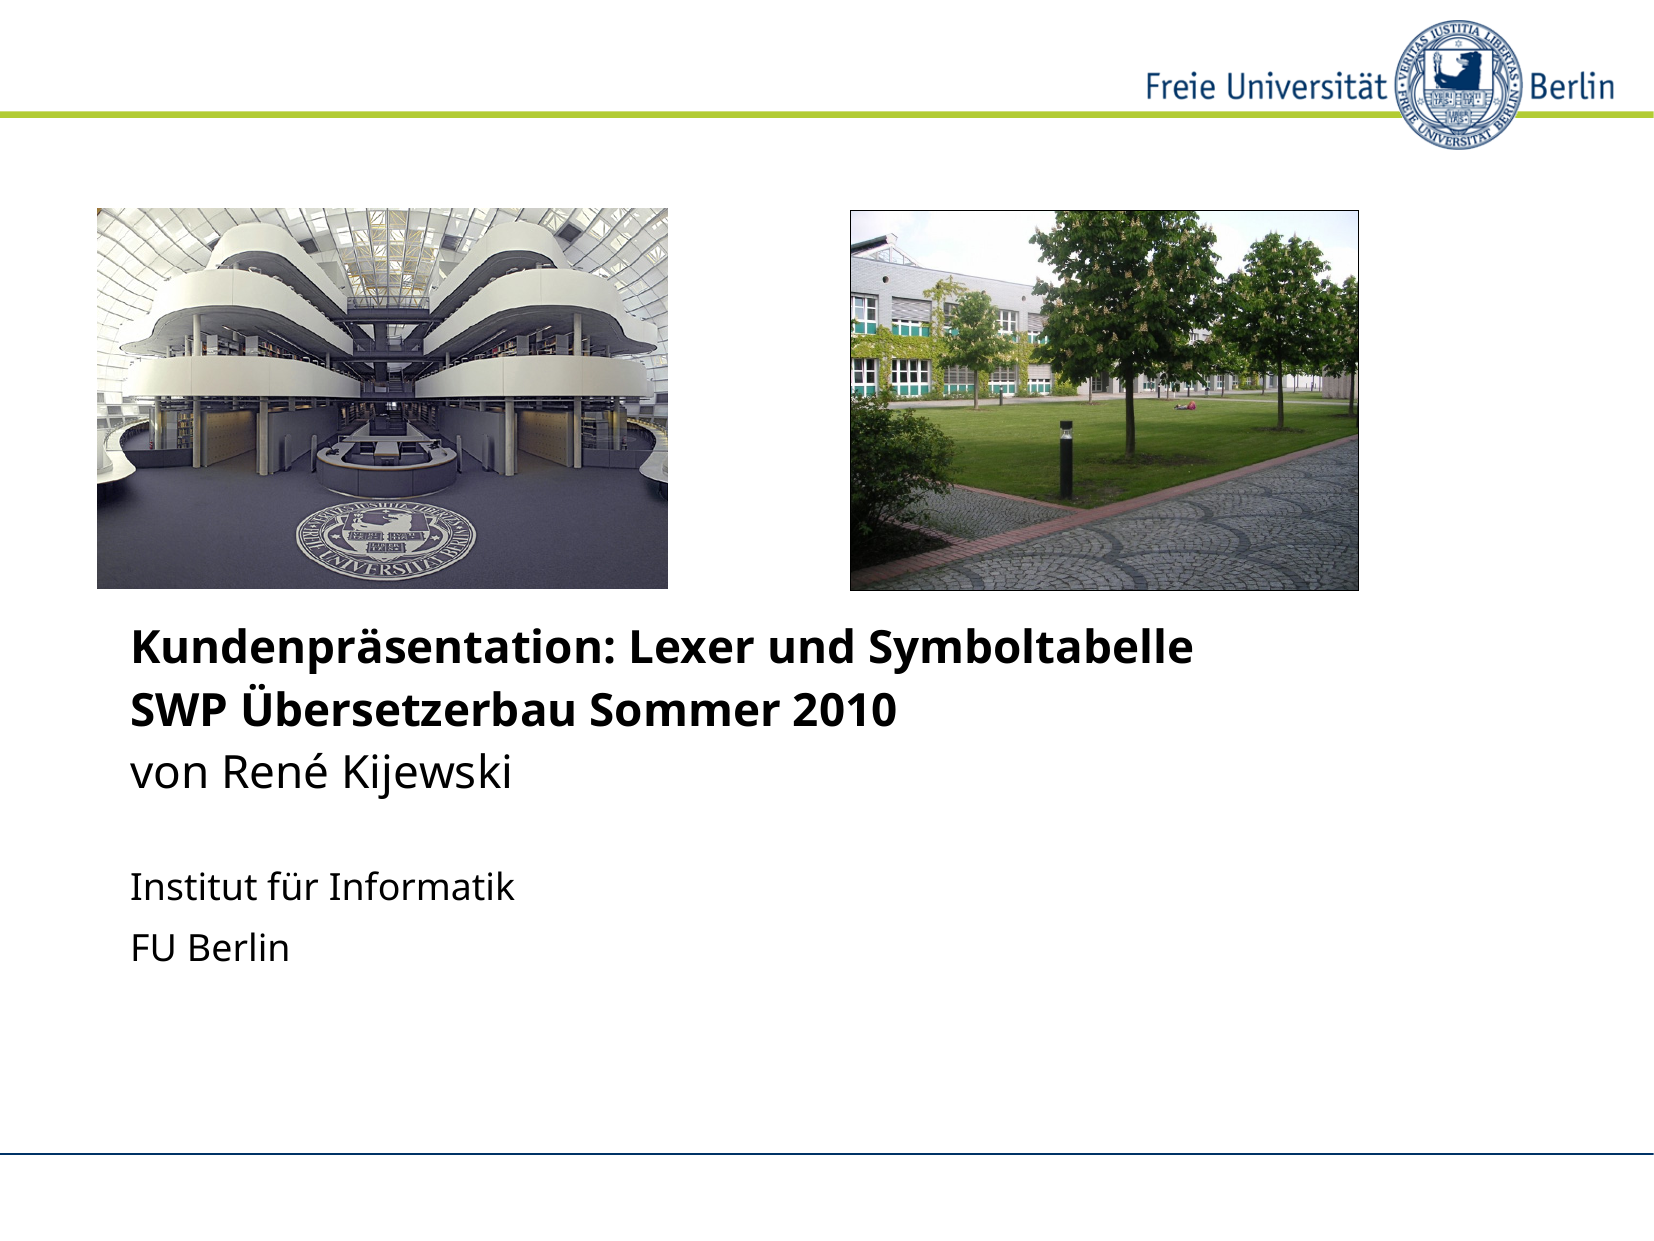

# Kundenpräsentation: Lexer und Symboltabelle SWP Übersetzerbau Sommer 2010 von René Kijewski
Institut für Informatik
FU Berlin